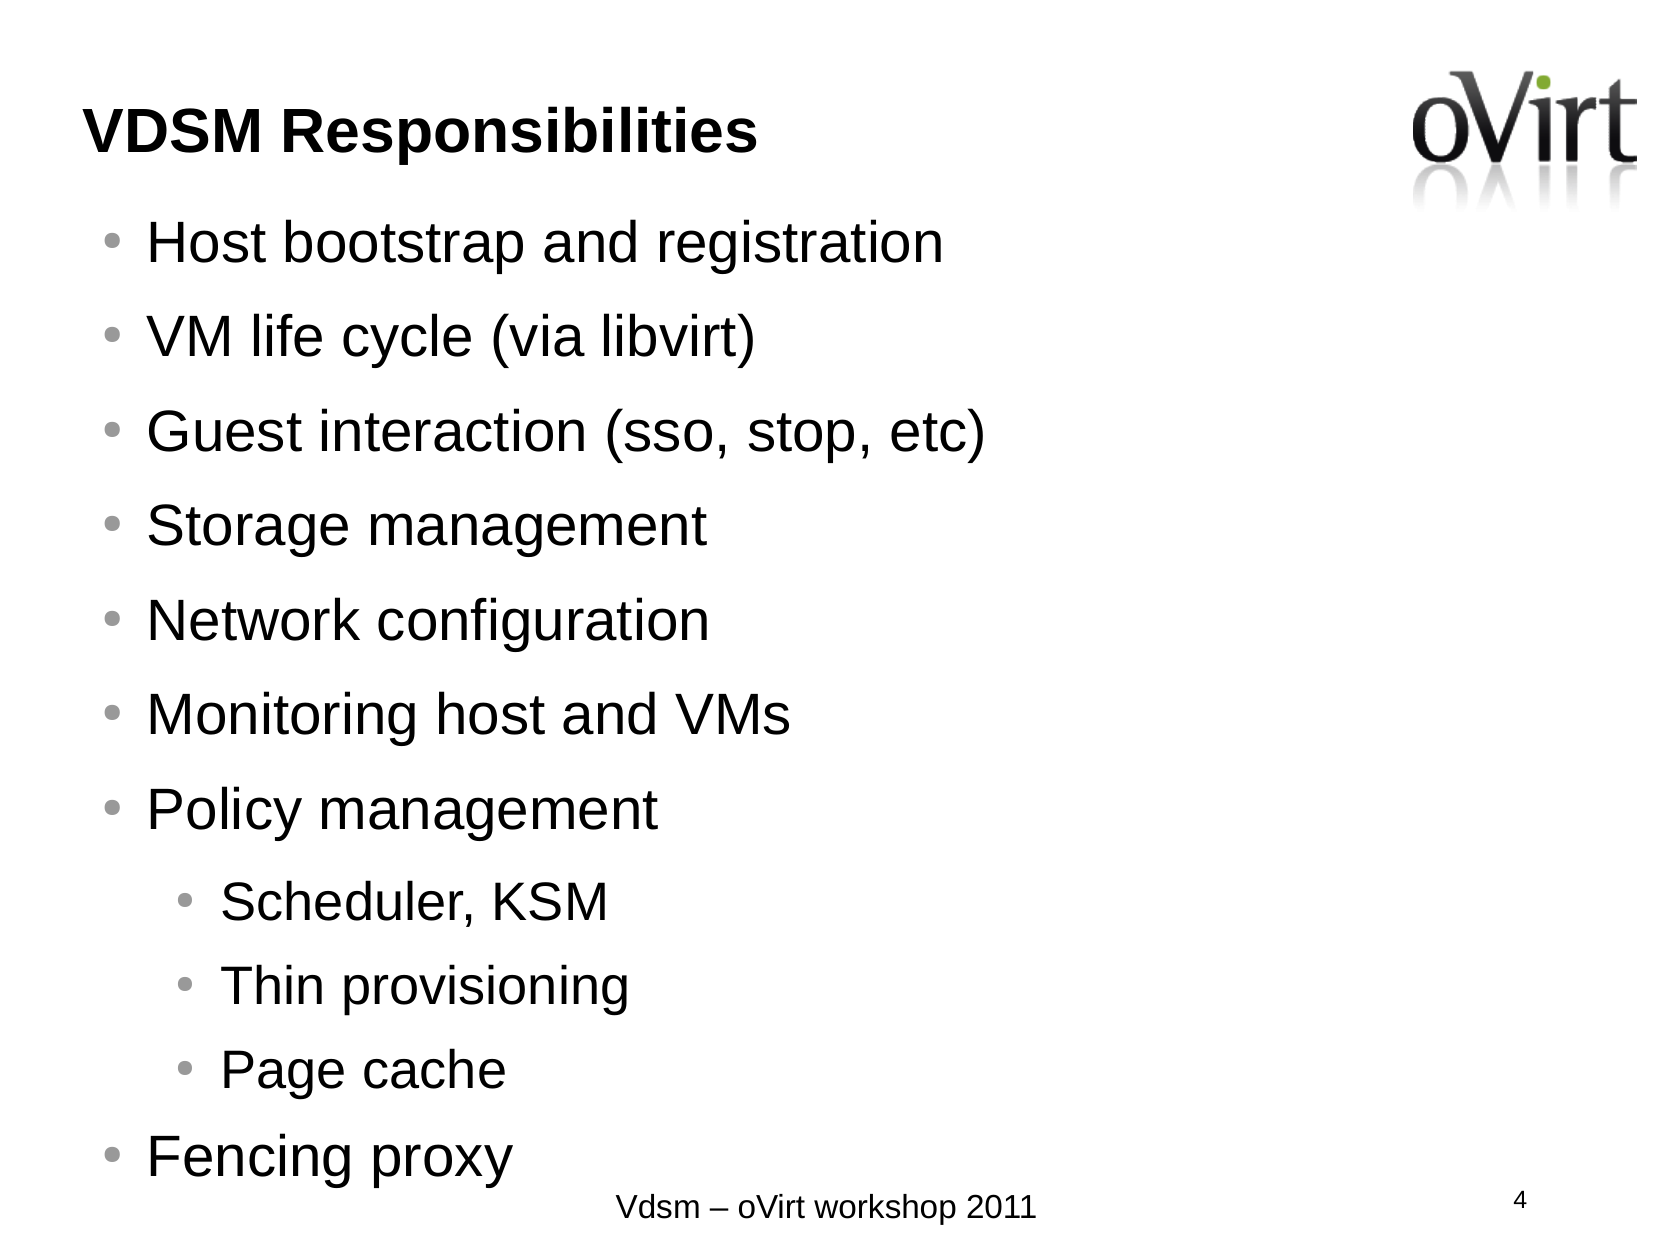

# VDSM Responsibilities
Host bootstrap and registration
VM life cycle (via libvirt)
Guest interaction (sso, stop, etc)
Storage management
Network configuration
Monitoring host and VMs
Policy management
Scheduler, KSM
Thin provisioning
Page cache
Fencing proxy